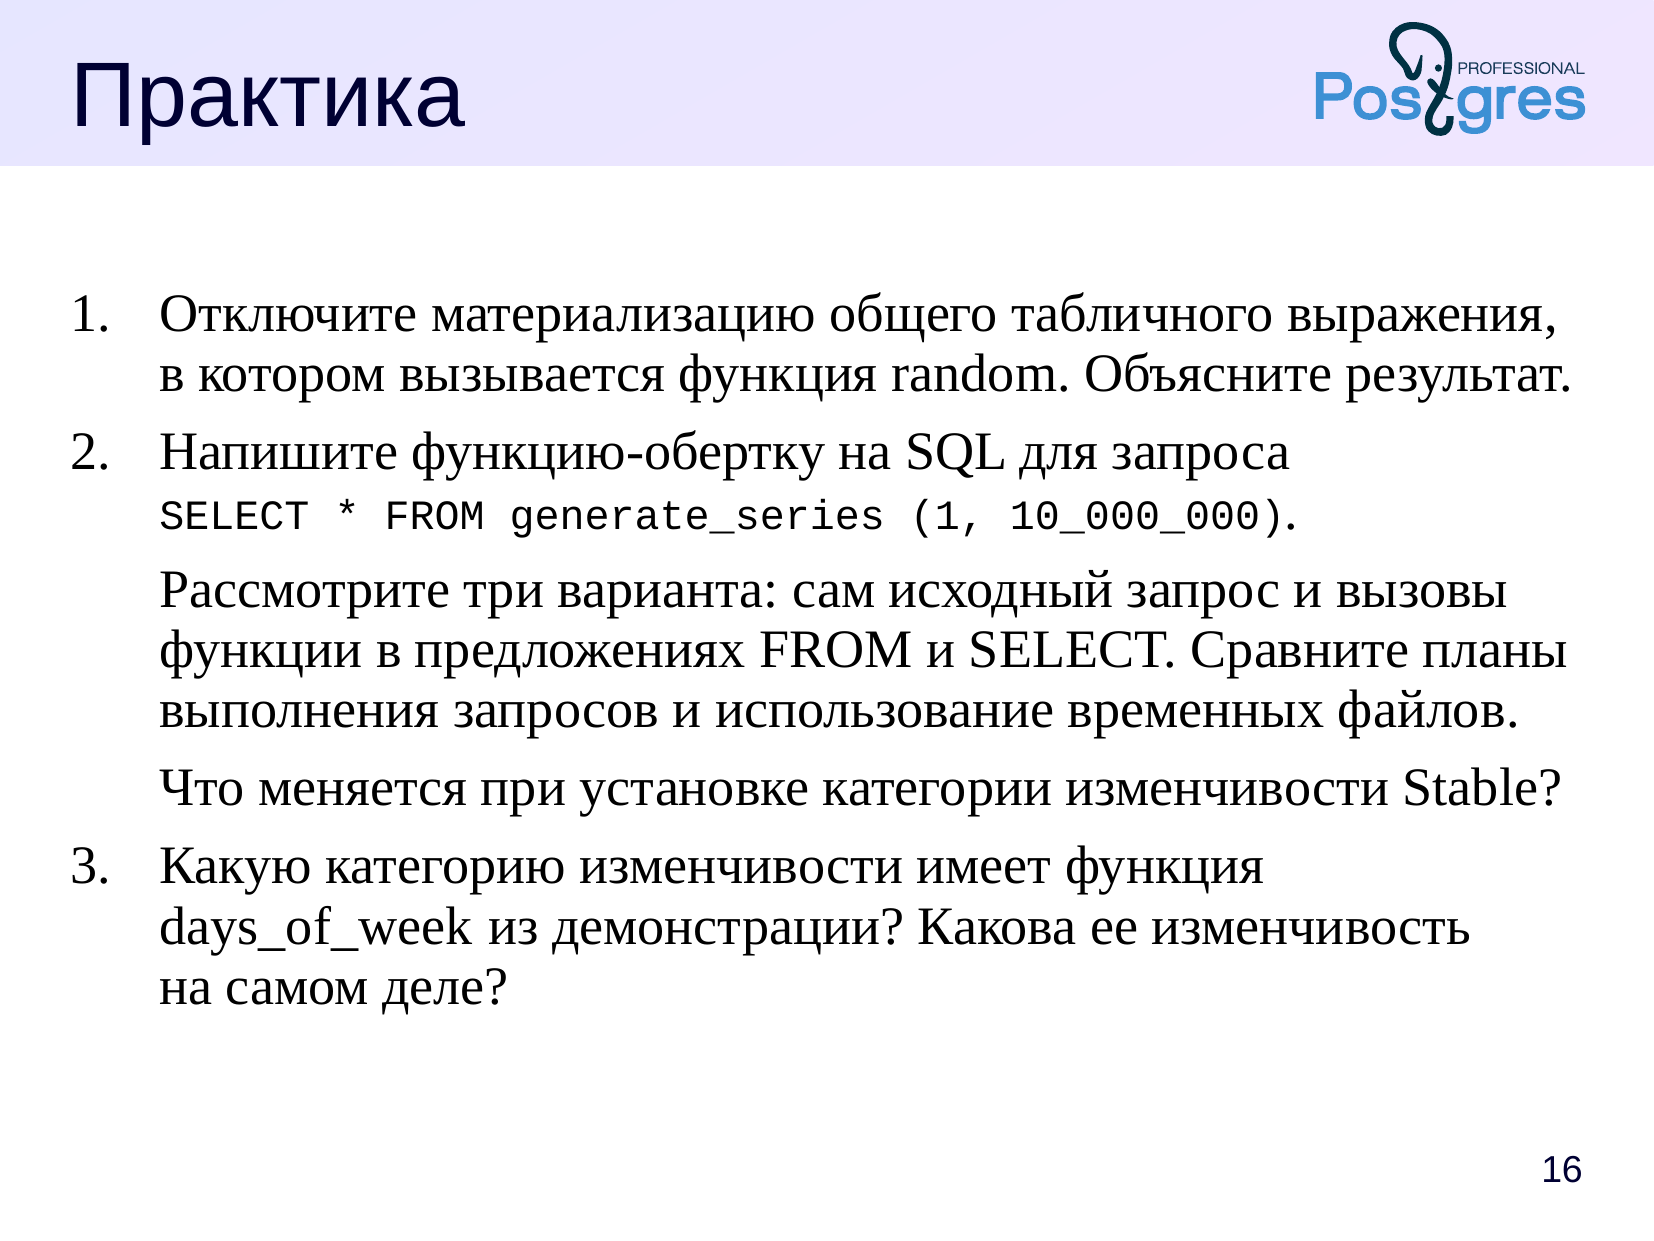

# Практика
Отключите материализацию общего табличного выражения, в котором вызывается функция random. Объясните результат.
Напишите функцию-обертку на SQL для запроса
SELECT * FROM generate_series (1, 10_000_000).
Рассмотрите три варианта: сам исходный запрос и вызовы функции в предложениях FROM и SELECT. Сравните планы выполнения запросов и использование временных файлов.
Что меняется при установке категории изменчивости Stable?
Какую категорию изменчивости имеет функция days_of_week из демонстрации? Какова ее изменчивость
на самом деле?